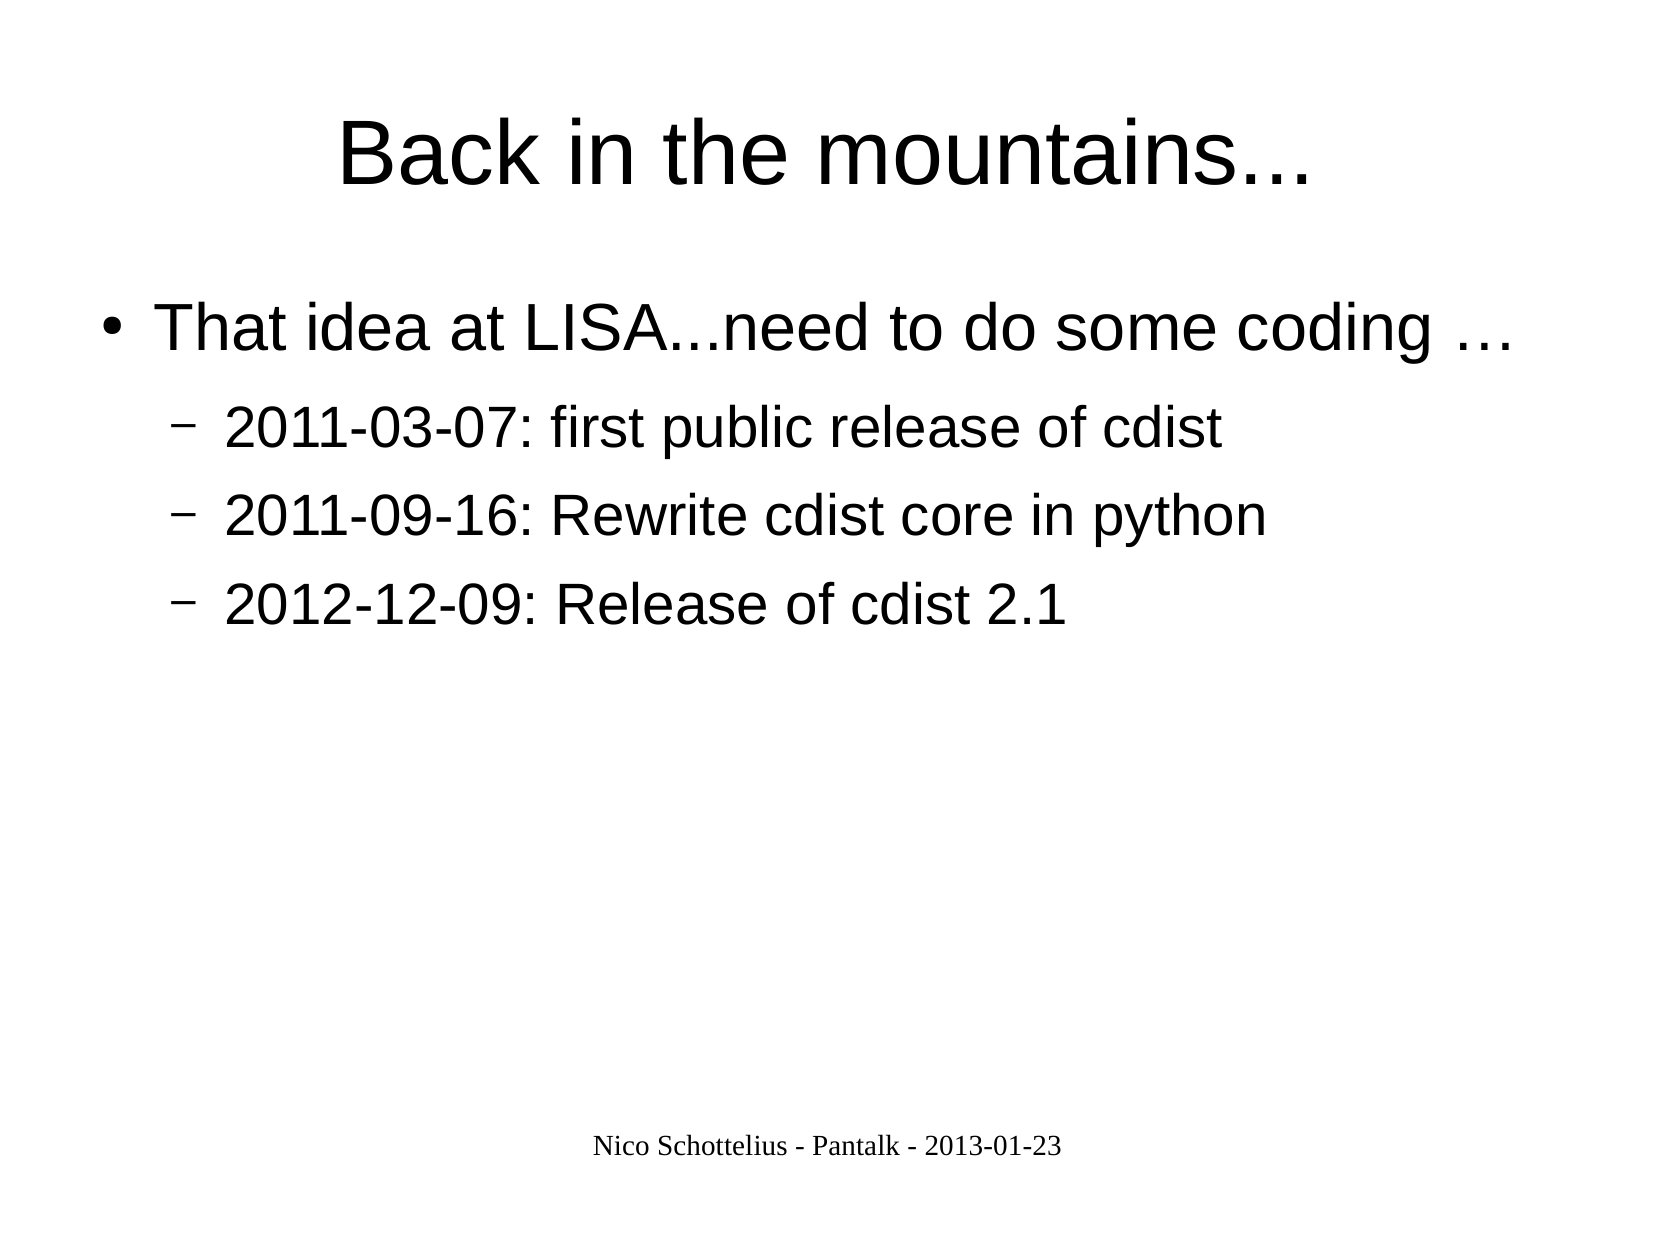

# Back in the mountains...
That idea at LISA...need to do some coding …
2011-03-07: first public release of cdist
2011-09-16: Rewrite cdist core in python
2012-12-09: Release of cdist 2.1
Nico Schottelius - Pantalk - 2013-01-23